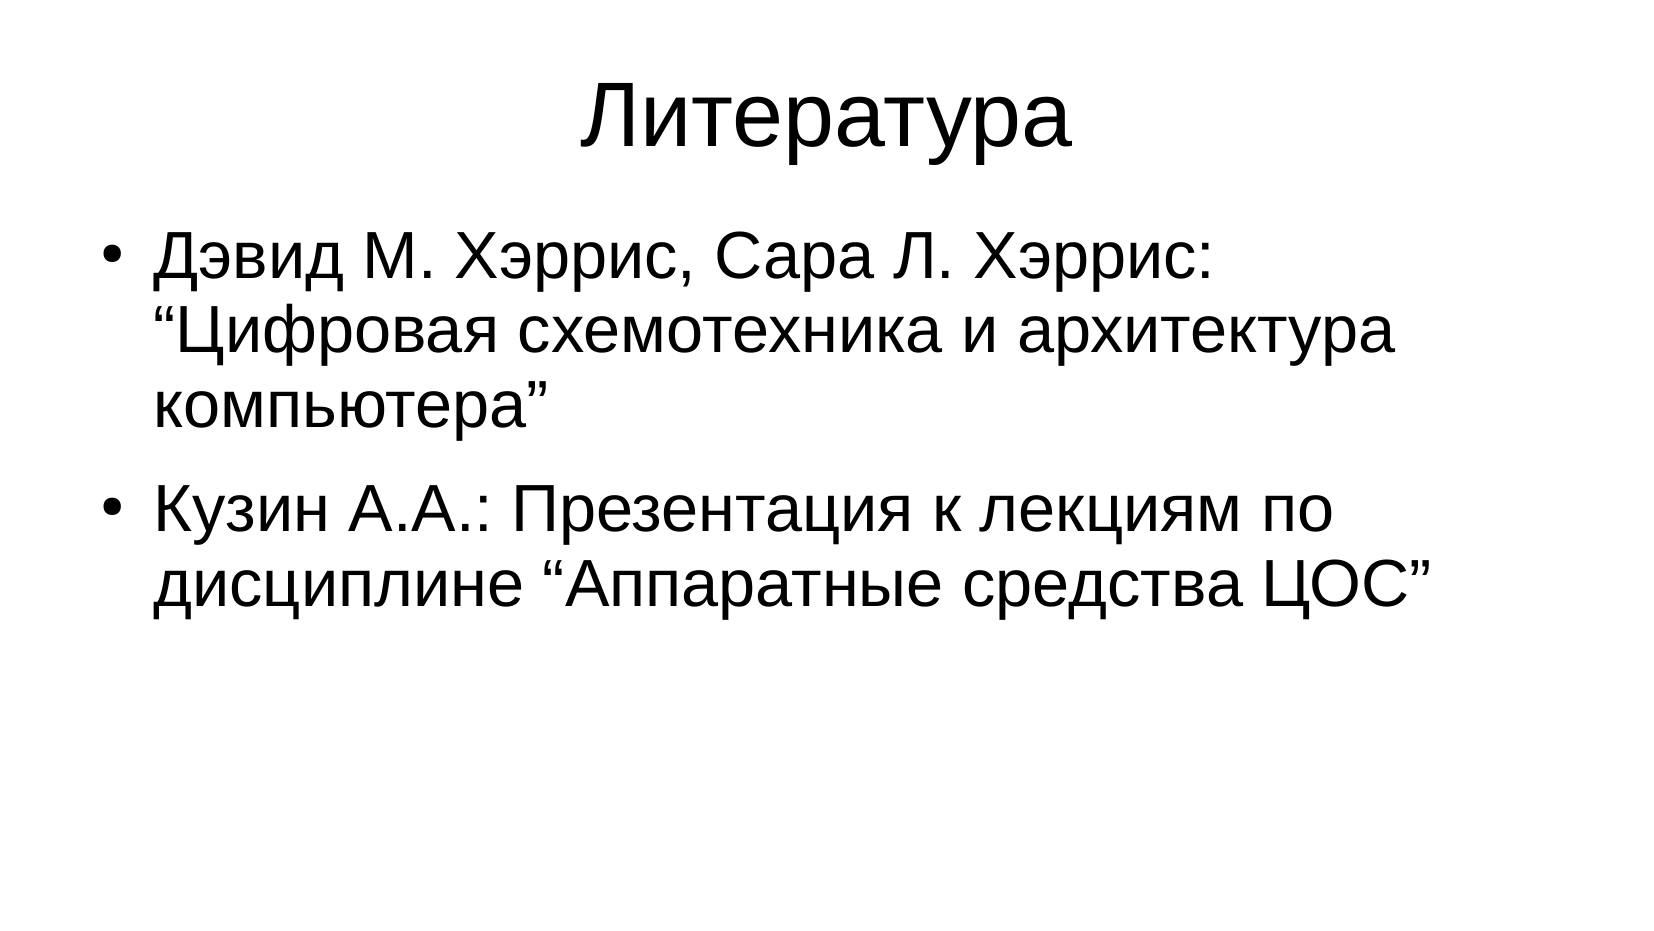

# Литература
Дэвид М. Хэррис, Сара Л. Хэррис: “Цифровая схемотехника и архитектура компьютера”
Кузин А.А.: Презентация к лекциям по дисциплине “Аппаратные средства ЦОС”